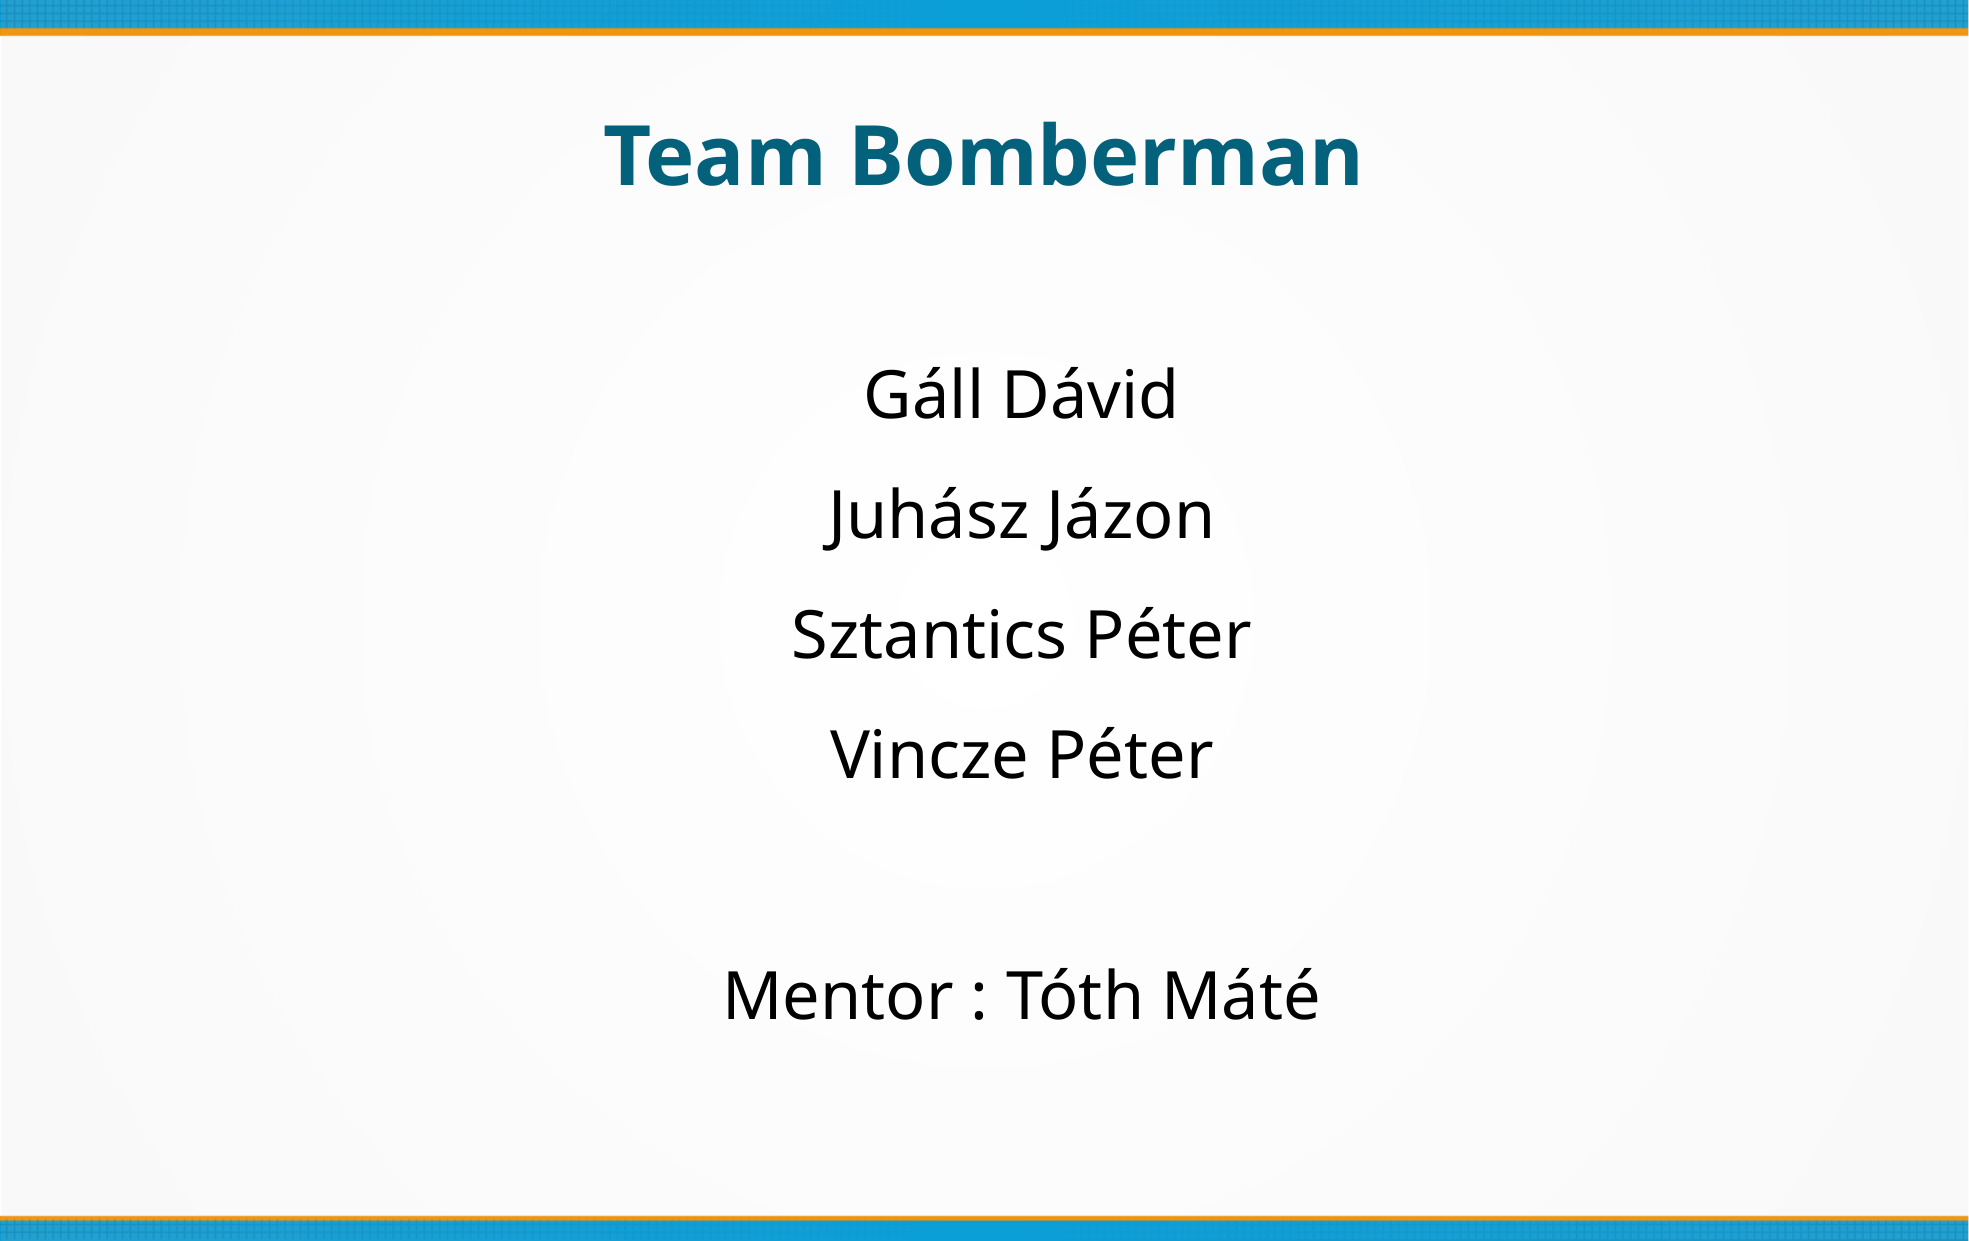

# Team Bomberman
Gáll Dávid
Juhász Jázon
Sztantics Péter
Vincze Péter
Mentor : Tóth Máté